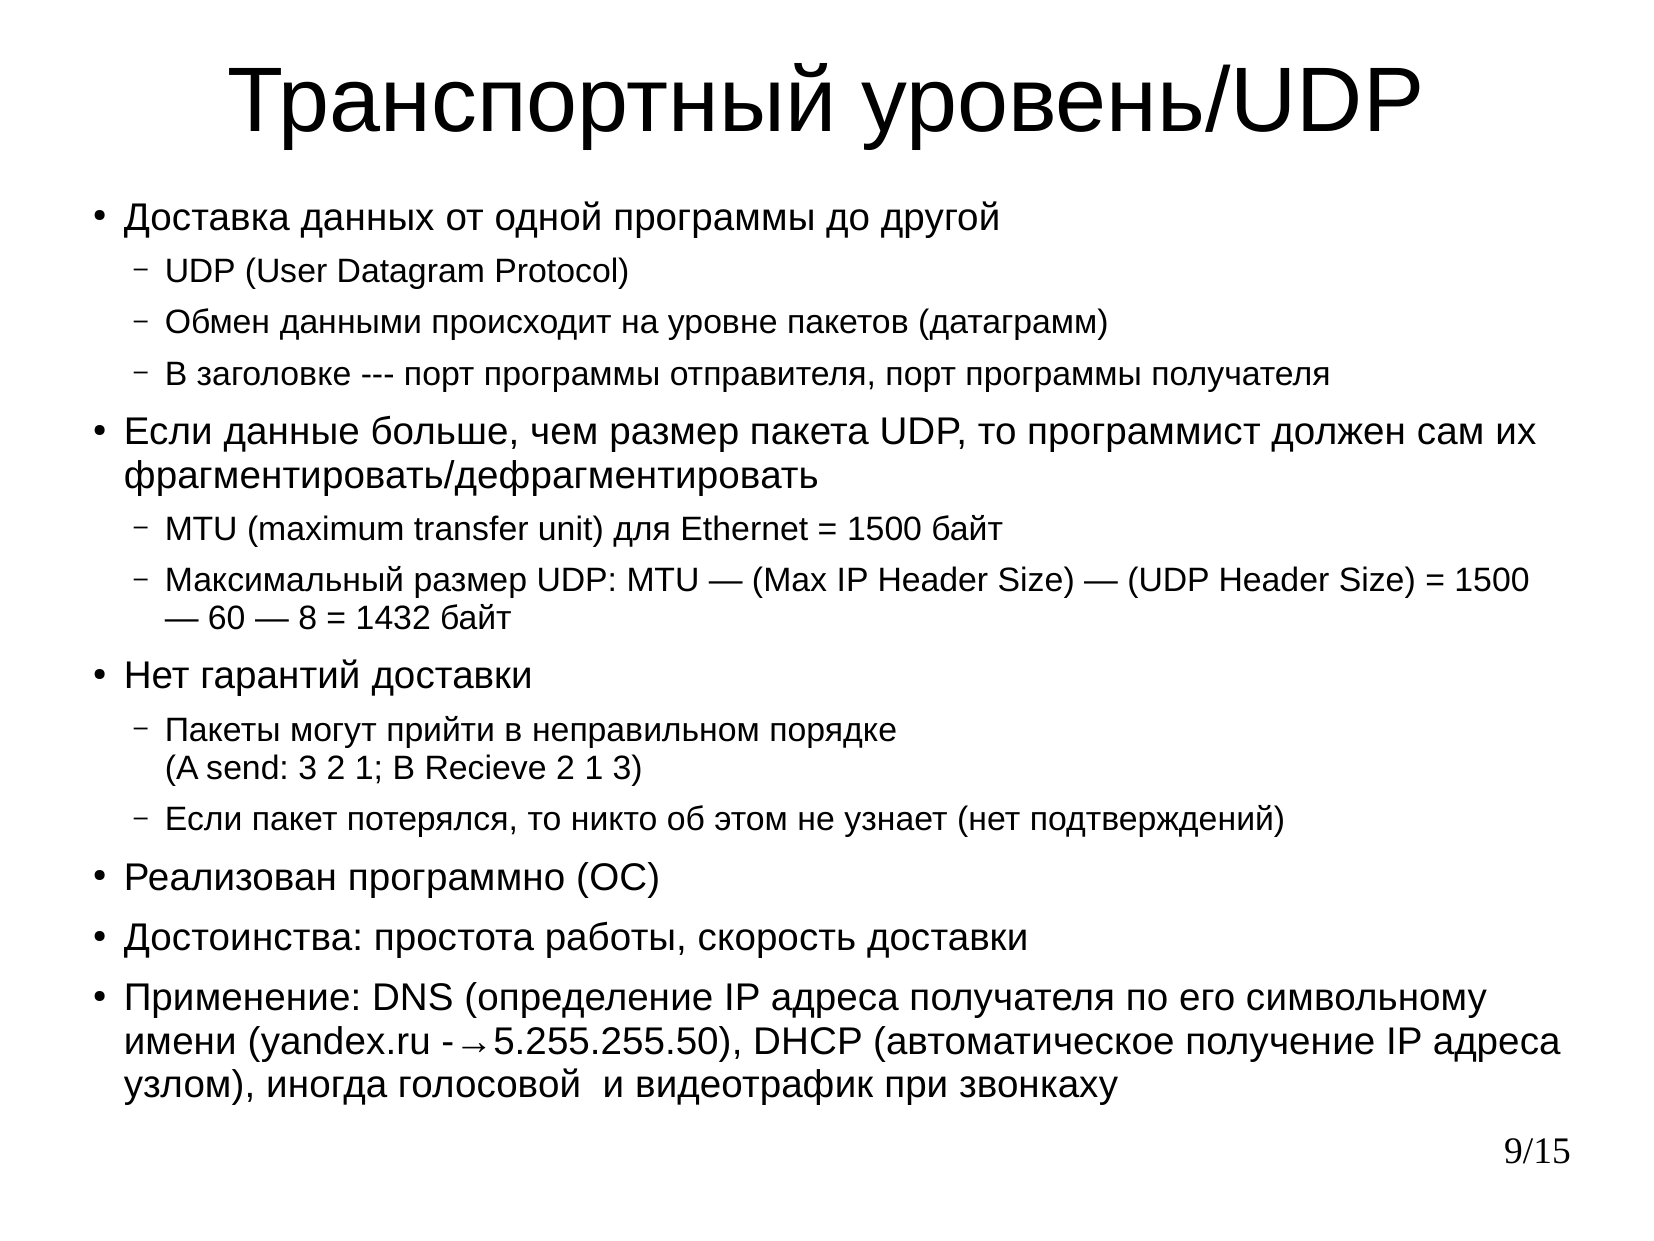

# Транспортный уровень/UDP
Доставка данных от одной программы до другой
UDP (User Datagram Protocol)
Обмен данными происходит на уровне пакетов (датаграмм)
В заголовке --- порт программы отправителя, порт программы получателя
Если данные больше, чем размер пакета UDP, то программист должен сам их фрагментировать/дефрагментировать
MTU (maximum transfer unit) для Ethernet = 1500 байт
Максимальный размер UDP: MTU — (Max IP Header Size) — (UDP Header Size) = 1500 — 60 — 8 = 1432 байт
Нет гарантий доставки
Пакеты могут прийти в неправильном порядке
(A send: 3 2 1; B Recieve 2 1 3)
Если пакет потерялся, то никто об этом не узнает (нет подтверждений)
Реализован программно (ОС)
Достоинства: простота работы, скорость доставки
Применение: DNS (определение IP адреса получателя по его символьному имени (yandex.ru -→5.255.255.50), DHCP (автоматическое получение IP адреса узлом), иногда голосовой и видеотрафик при звонкаху
9